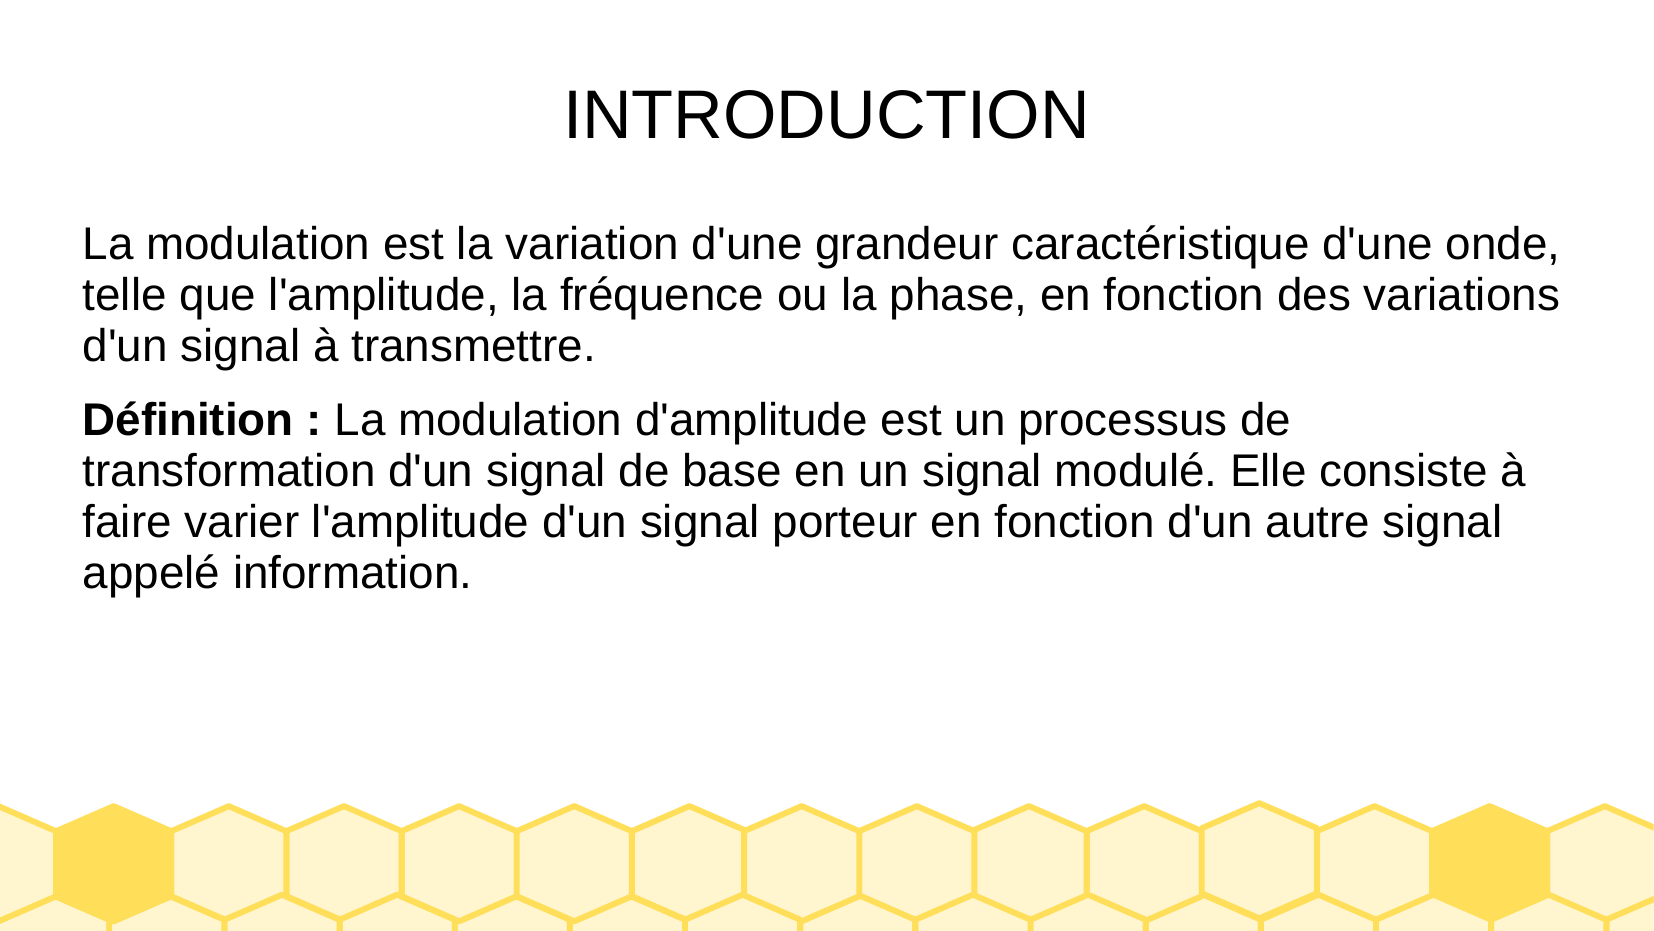

# INTRODUCTION
La modulation est la variation d'une grandeur caractéristique d'une onde, telle que l'amplitude, la fréquence ou la phase, en fonction des variations d'un signal à transmettre.
Définition : La modulation d'amplitude est un processus de transformation d'un signal de base en un signal modulé. Elle consiste à faire varier l'amplitude d'un signal porteur en fonction d'un autre signal appelé information.